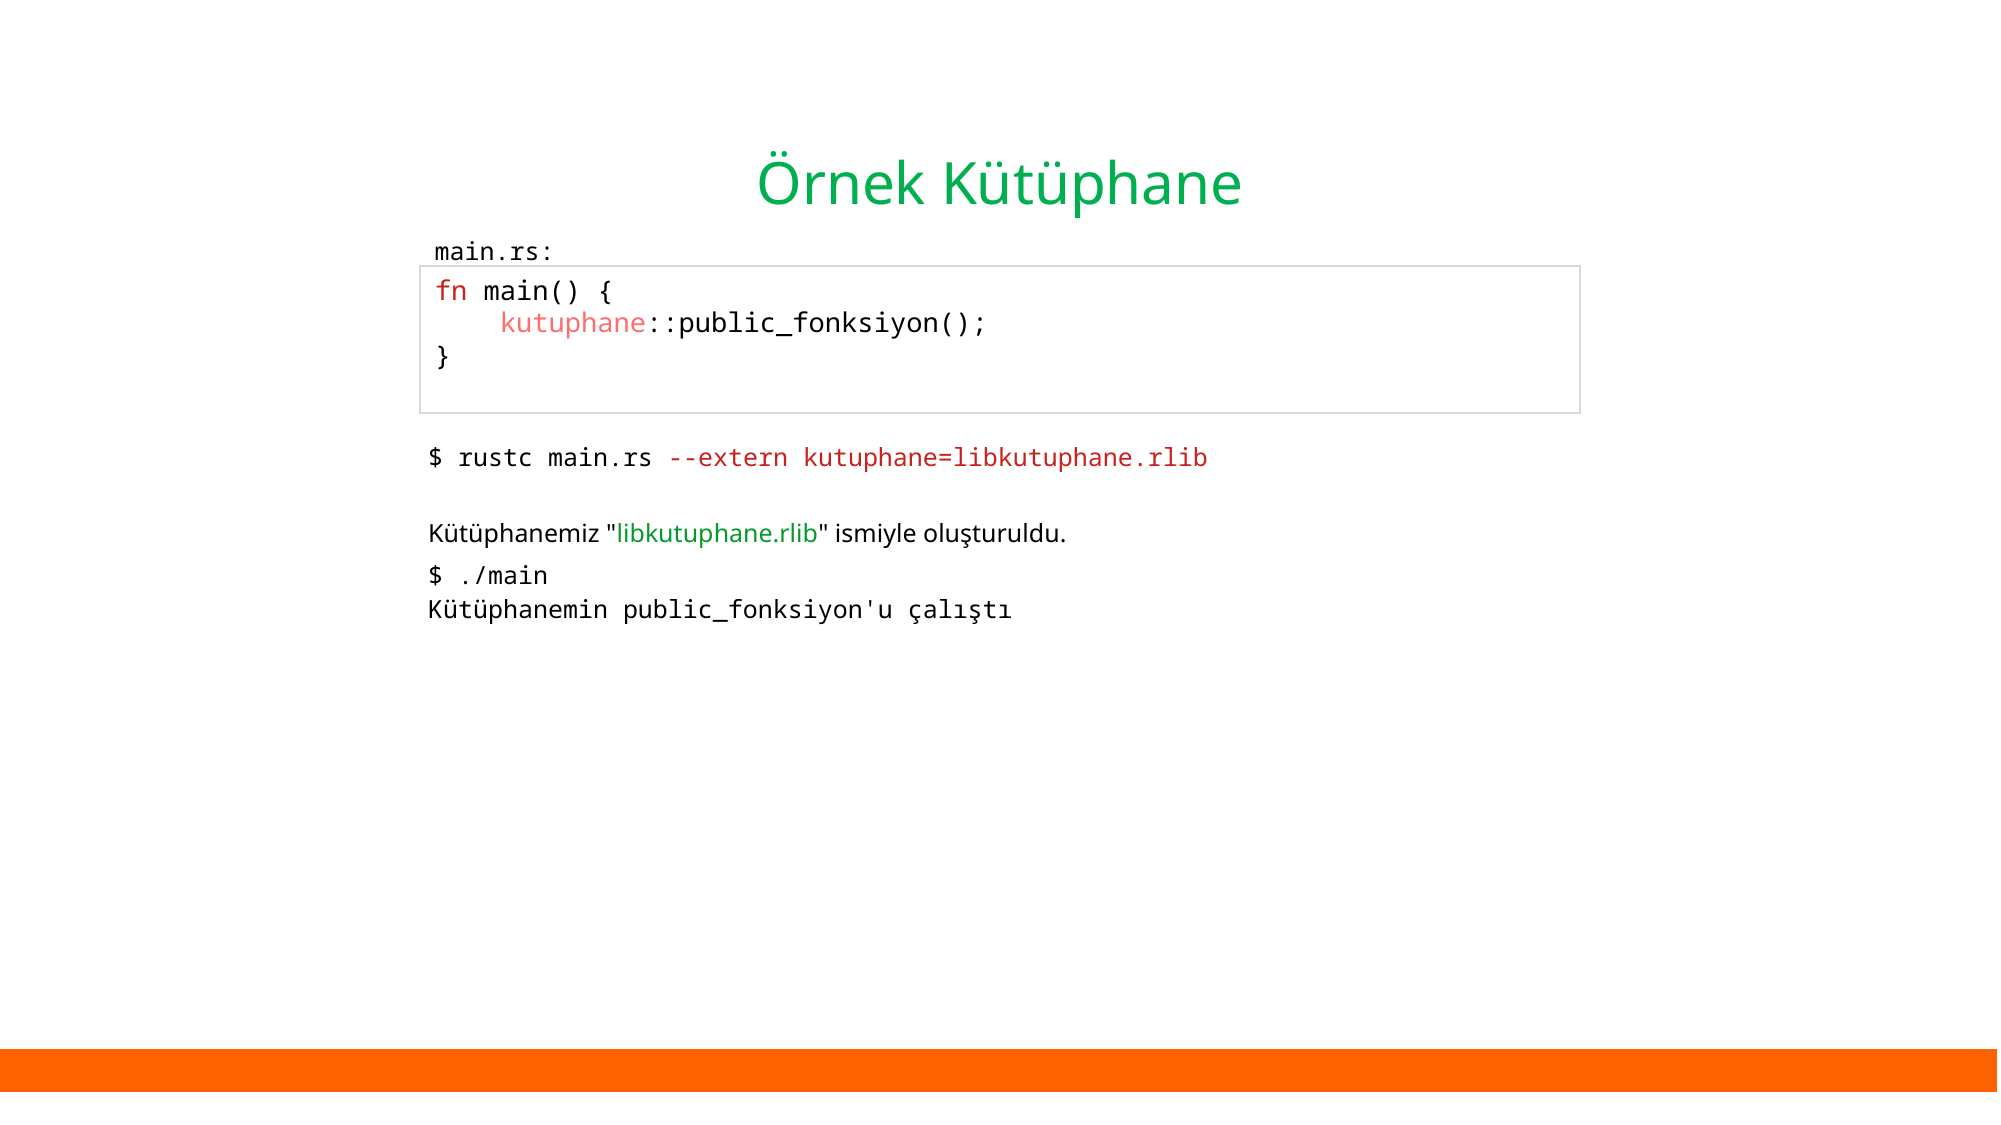

# Örnek Kütüphane
main.rs:
fn main() {
 kutuphane::public_fonksiyon();
}
$ rustc main.rs --extern kutuphane=libkutuphane.rlib
Kütüphanemiz "libkutuphane.rlib" ismiyle oluşturuldu.
$ ./main
Kütüphanemin public_fonksiyon'u çalıştı